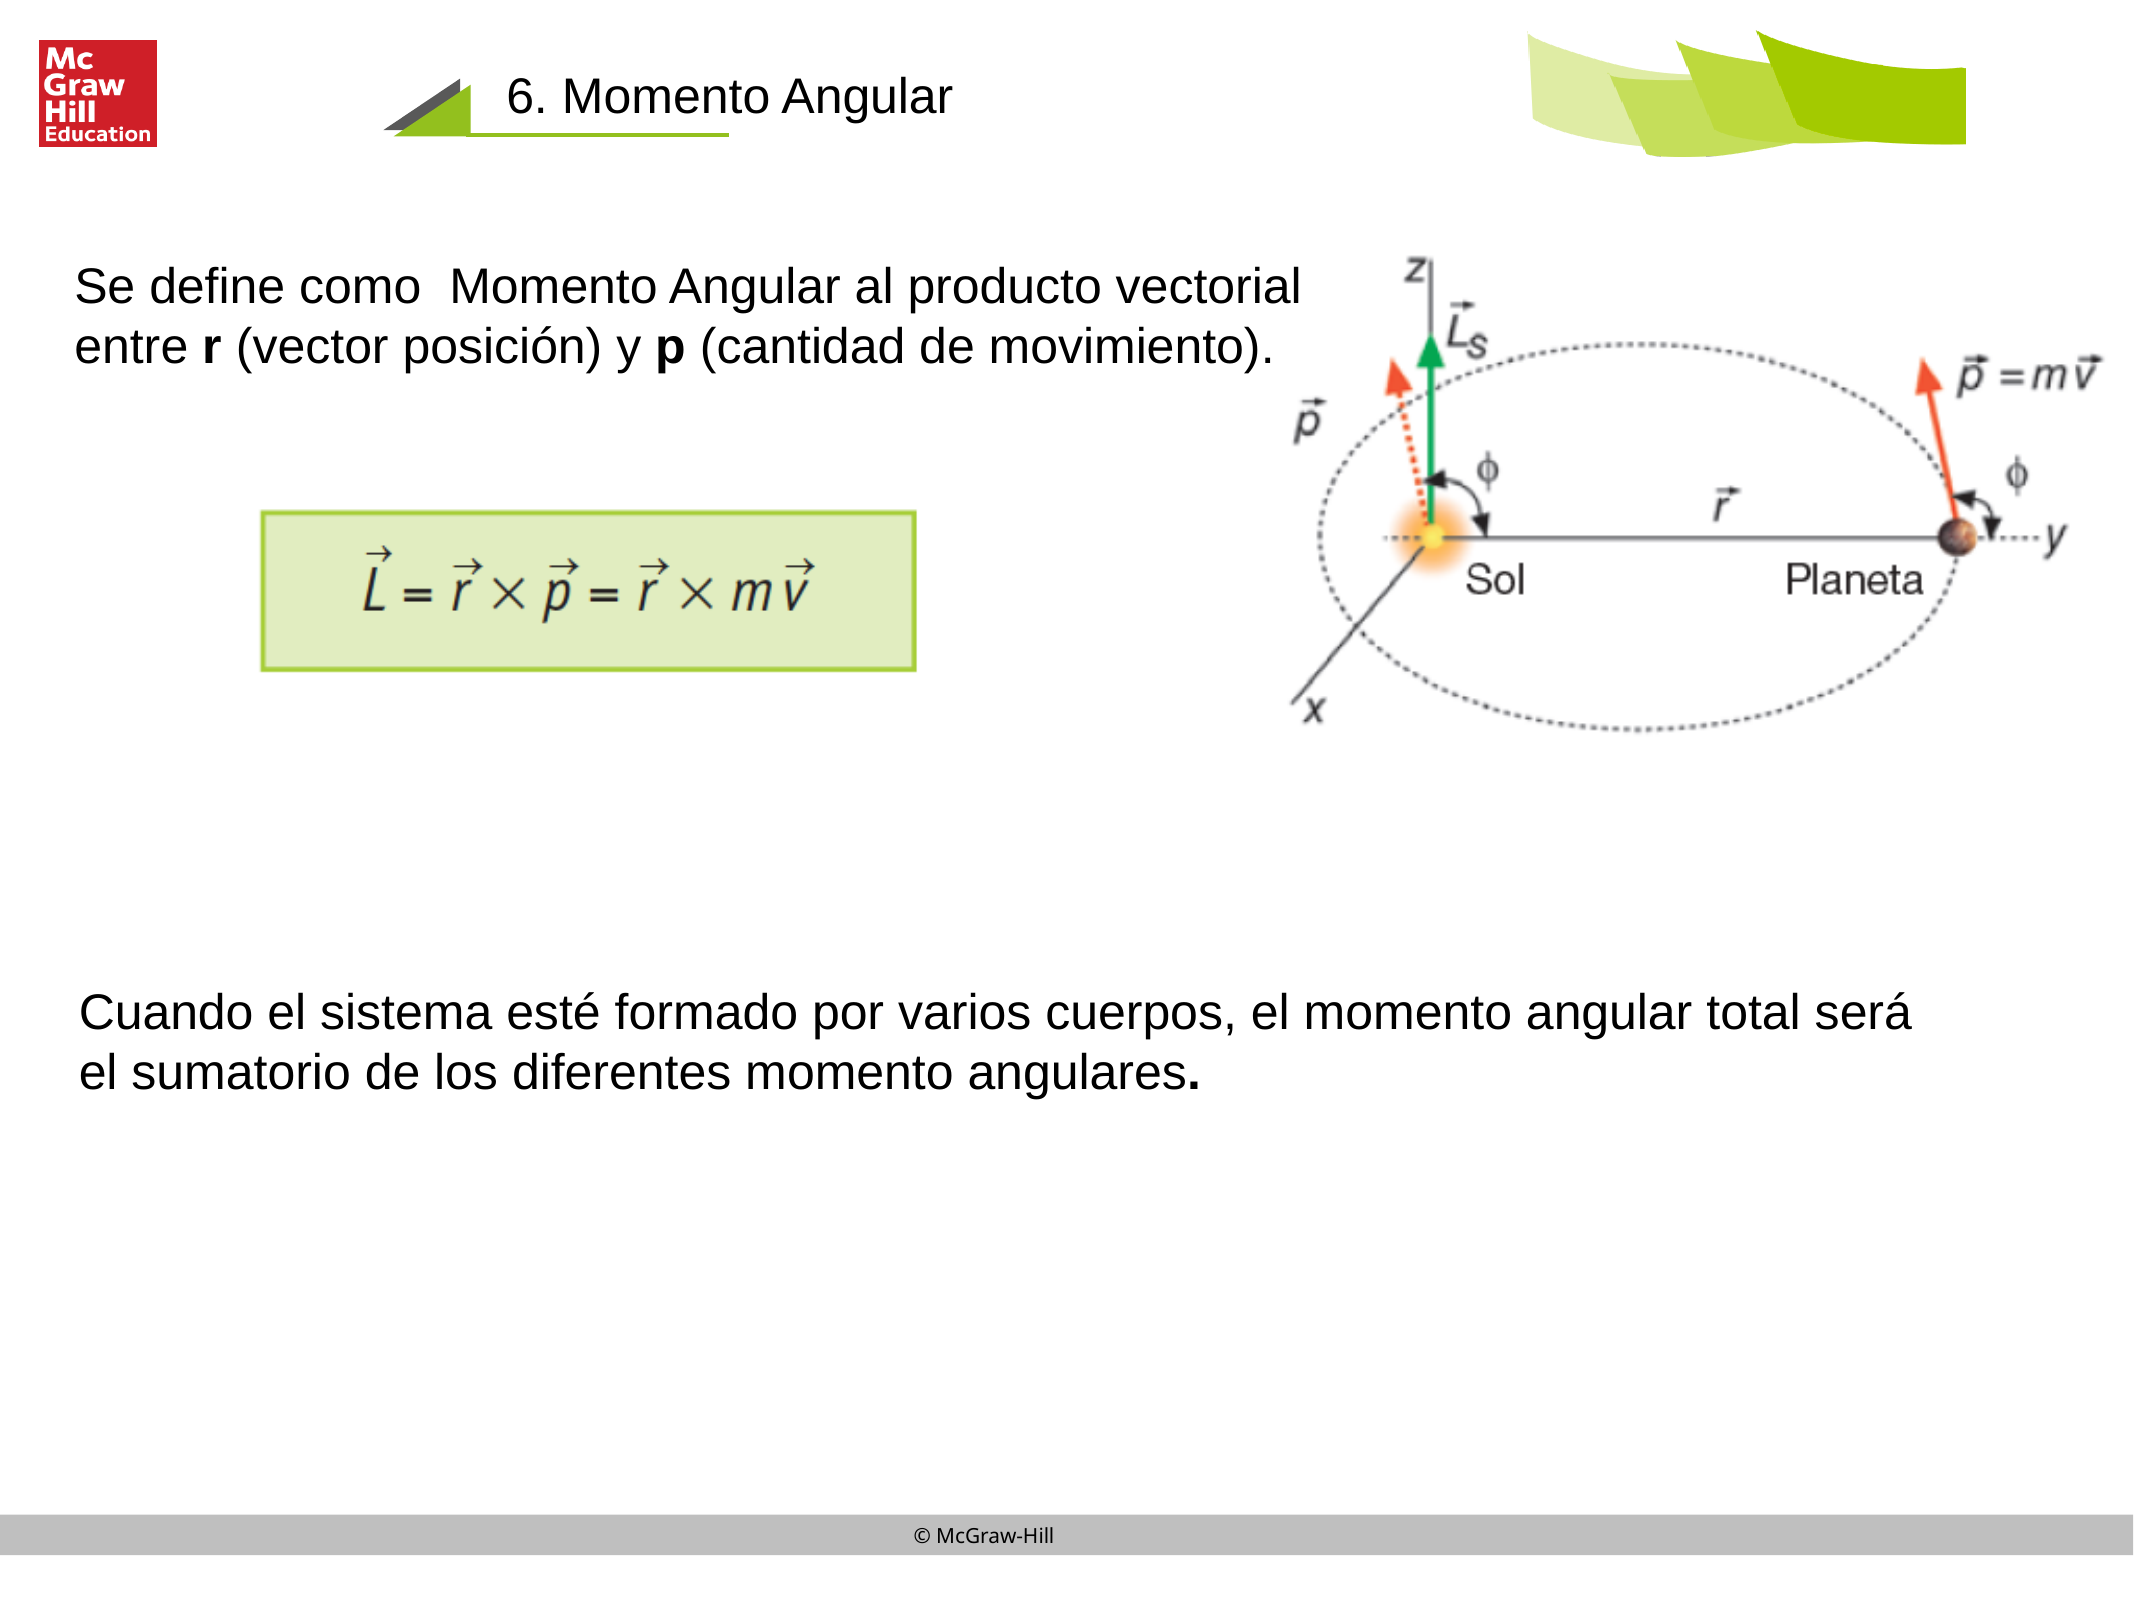

6. Momento Angular
Se define como Momento Angular al producto vectorial
entre r (vector posición) y p (cantidad de movimiento).
Cuando el sistema esté formado por varios cuerpos, el momento angular total será
el sumatorio de los diferentes momento angulares.
© McGraw-Hill